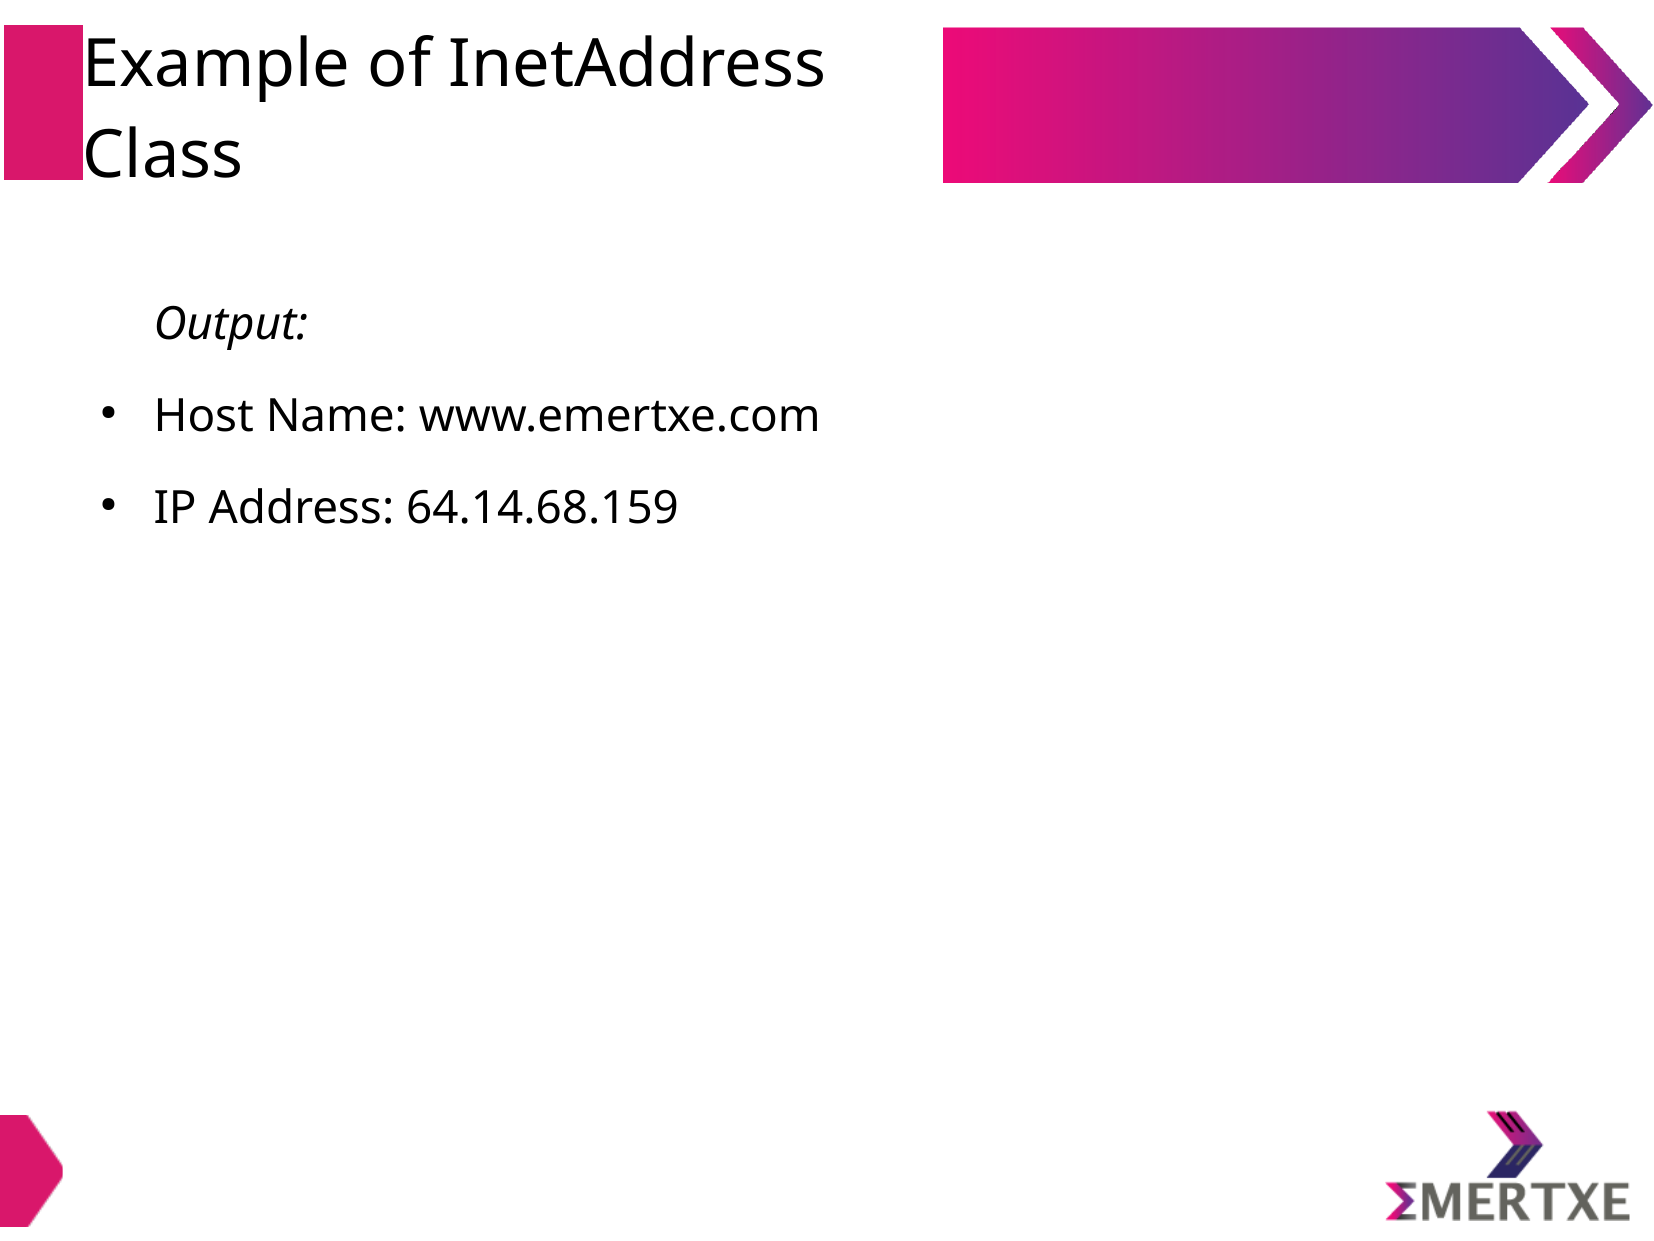

# Example of InetAddress Class
Output:
Host Name: www.emertxe.com
IP Address: 64.14.68.159